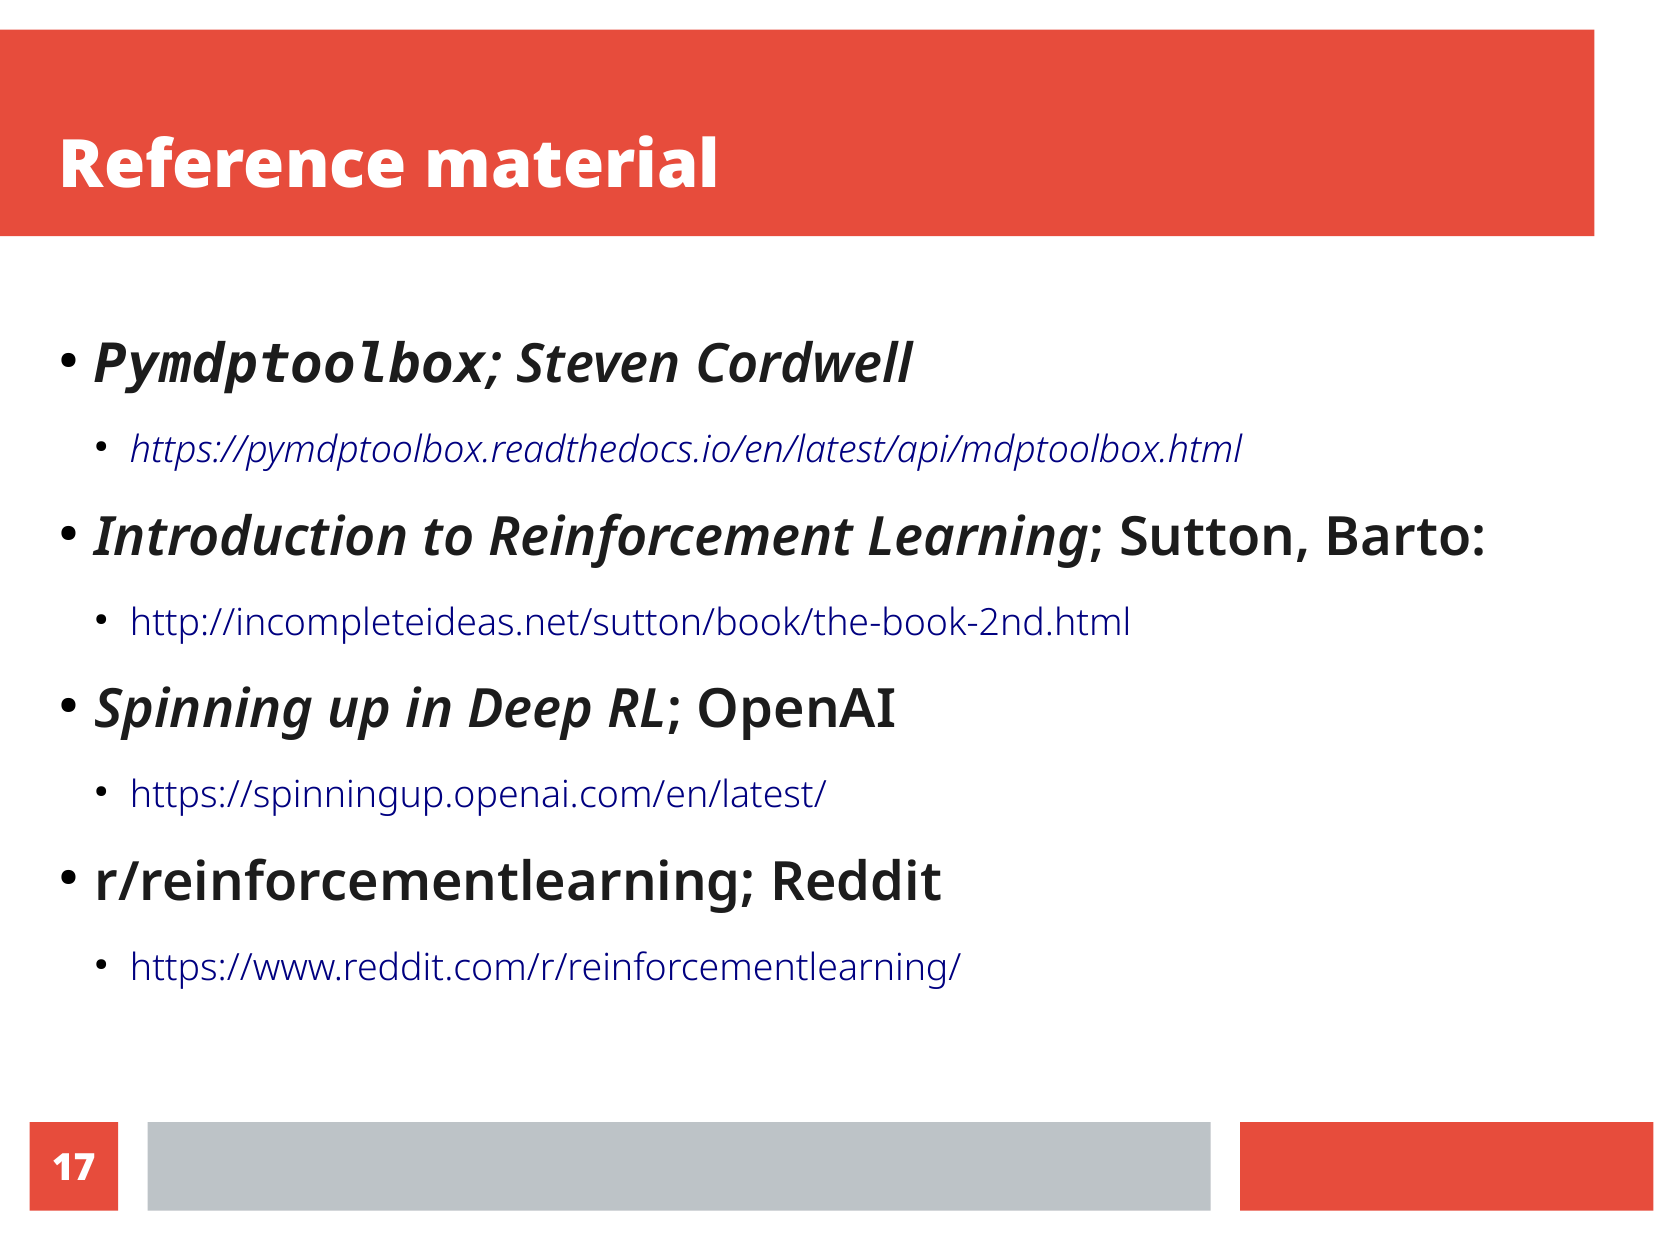

# Reference material
Pymdptoolbox; Steven Cordwell
https://pymdptoolbox.readthedocs.io/en/latest/api/mdptoolbox.html
Introduction to Reinforcement Learning; Sutton, Barto:
http://incompleteideas.net/sutton/book/the-book-2nd.html
Spinning up in Deep RL; OpenAI
https://spinningup.openai.com/en/latest/
r/reinforcementlearning; Reddit
https://www.reddit.com/r/reinforcementlearning/
17